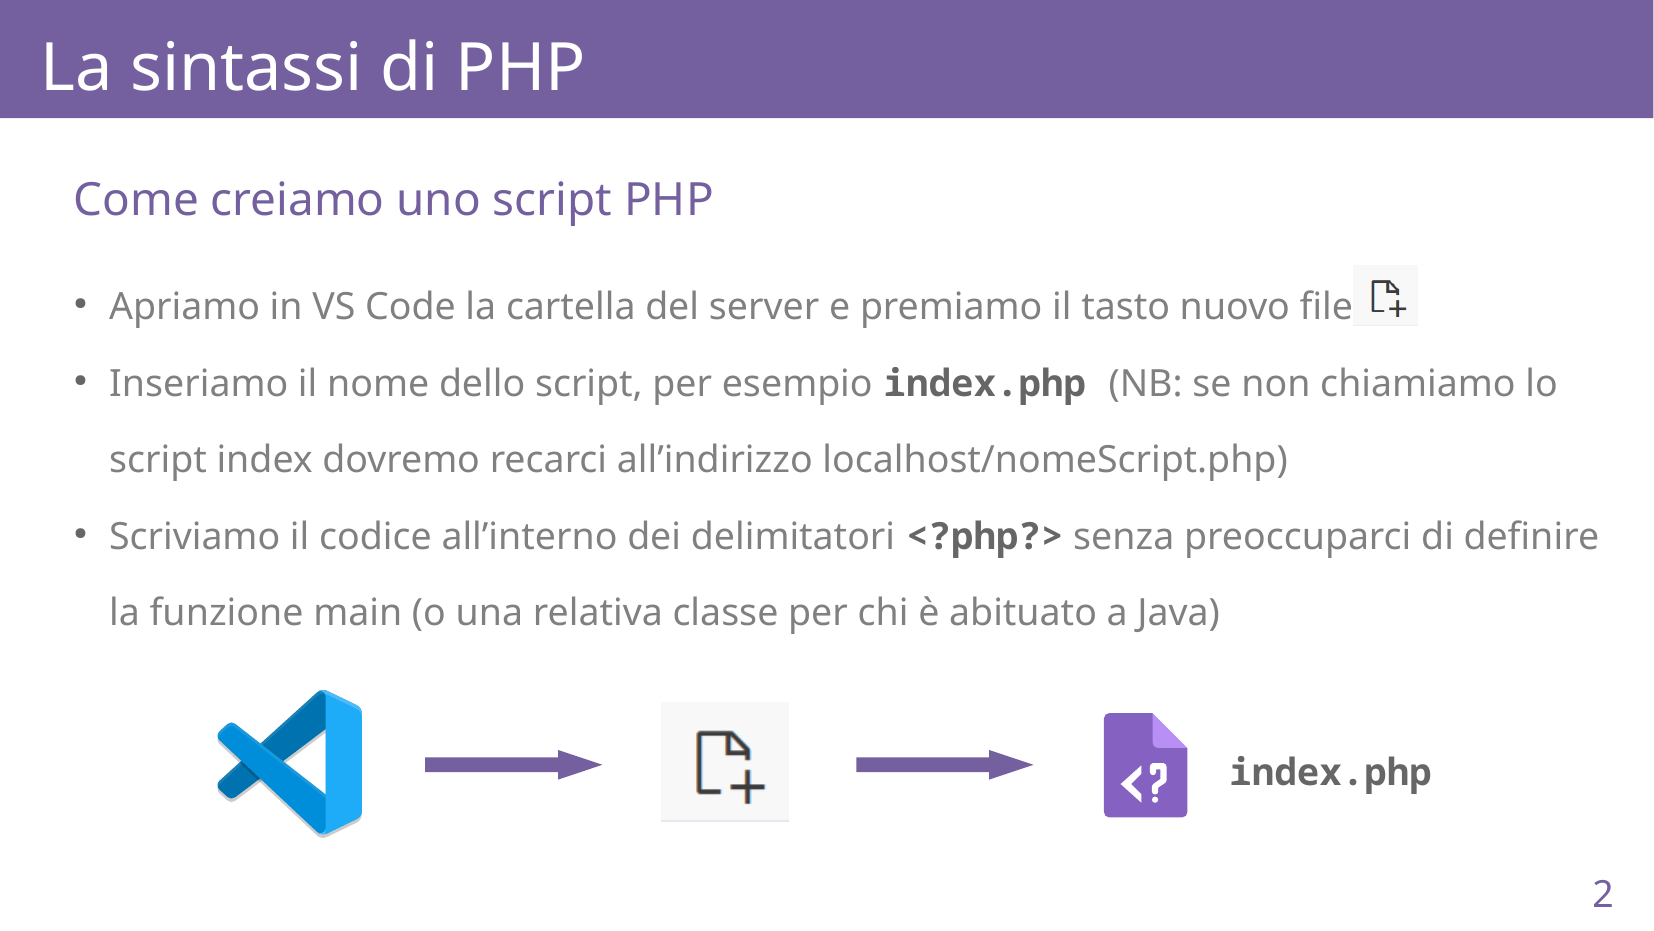

La sintassi di PHP
Come creiamo uno script PHP
Apriamo in VS Code la cartella del server e premiamo il tasto nuovo file
Inseriamo il nome dello script, per esempio index.php (NB: se non chiamiamo lo
script index dovremo recarci all’indirizzo localhost/nomeScript.php)
Scriviamo il codice all’interno dei delimitatori <?php?> senza preoccuparci di definire
la funzione main (o una relativa classe per chi è abituato a Java)
index.php